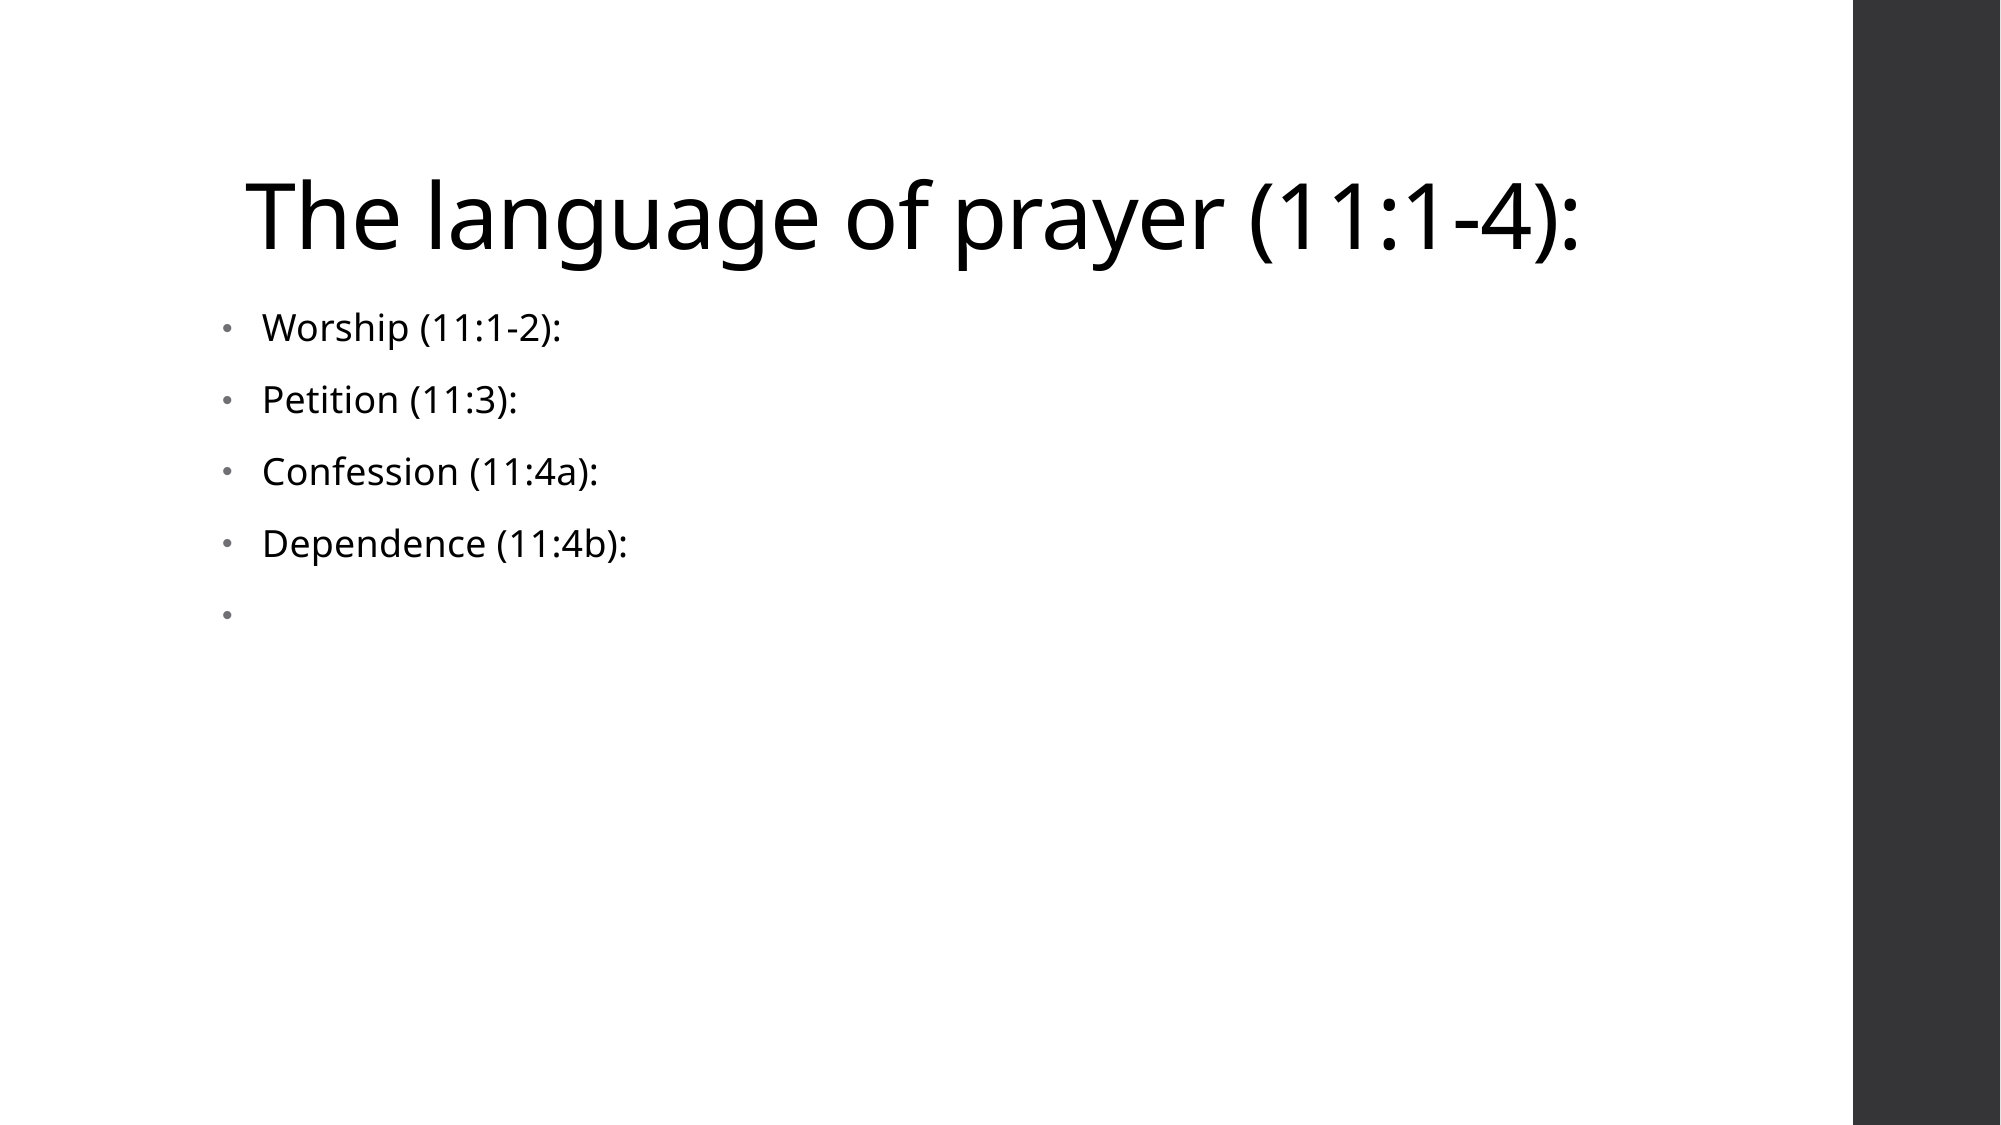

# The language of prayer (11:1-4):
 Worship (11:1-2):
 Petition (11:3):
 Confession (11:4a):
 Dependence (11:4b):